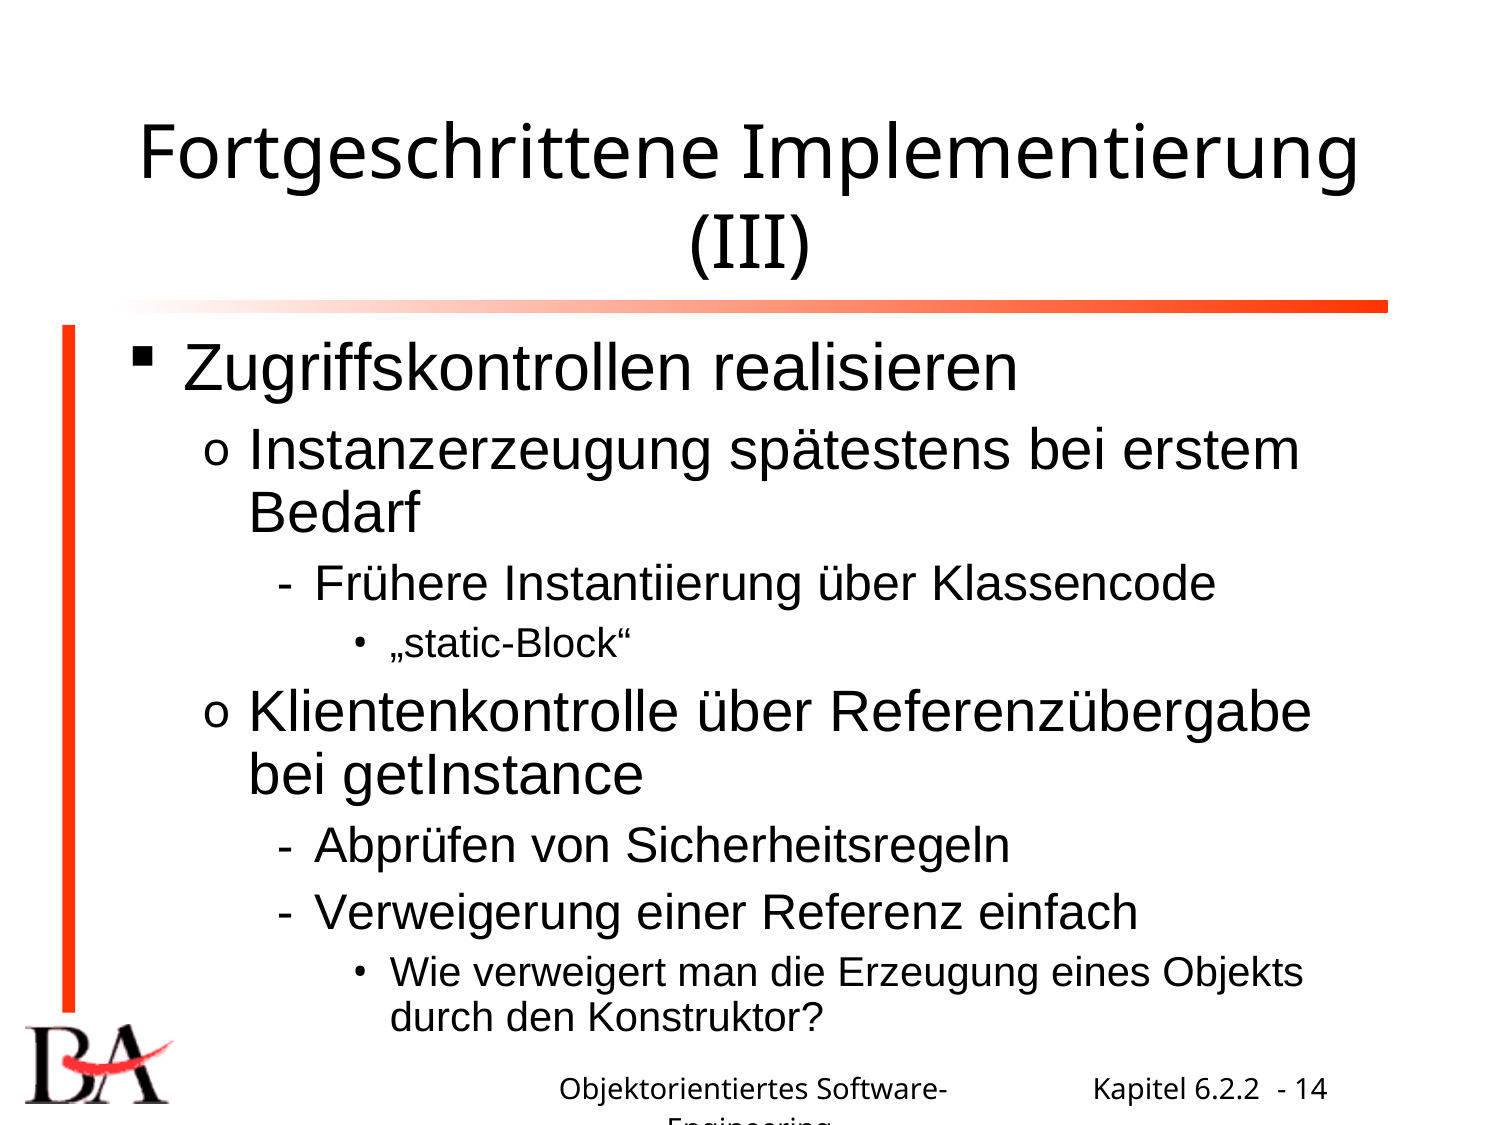

# Fortgeschrittene Implementierung (III)
Zugriffskontrollen realisieren
Instanzerzeugung spätestens bei erstem Bedarf
Frühere Instantiierung über Klassencode
„static-Block“
Klientenkontrolle über Referenzübergabe bei getInstance
Abprüfen von Sicherheitsregeln
Verweigerung einer Referenz einfach
Wie verweigert man die Erzeugung eines Objekts durch den Konstruktor?
14